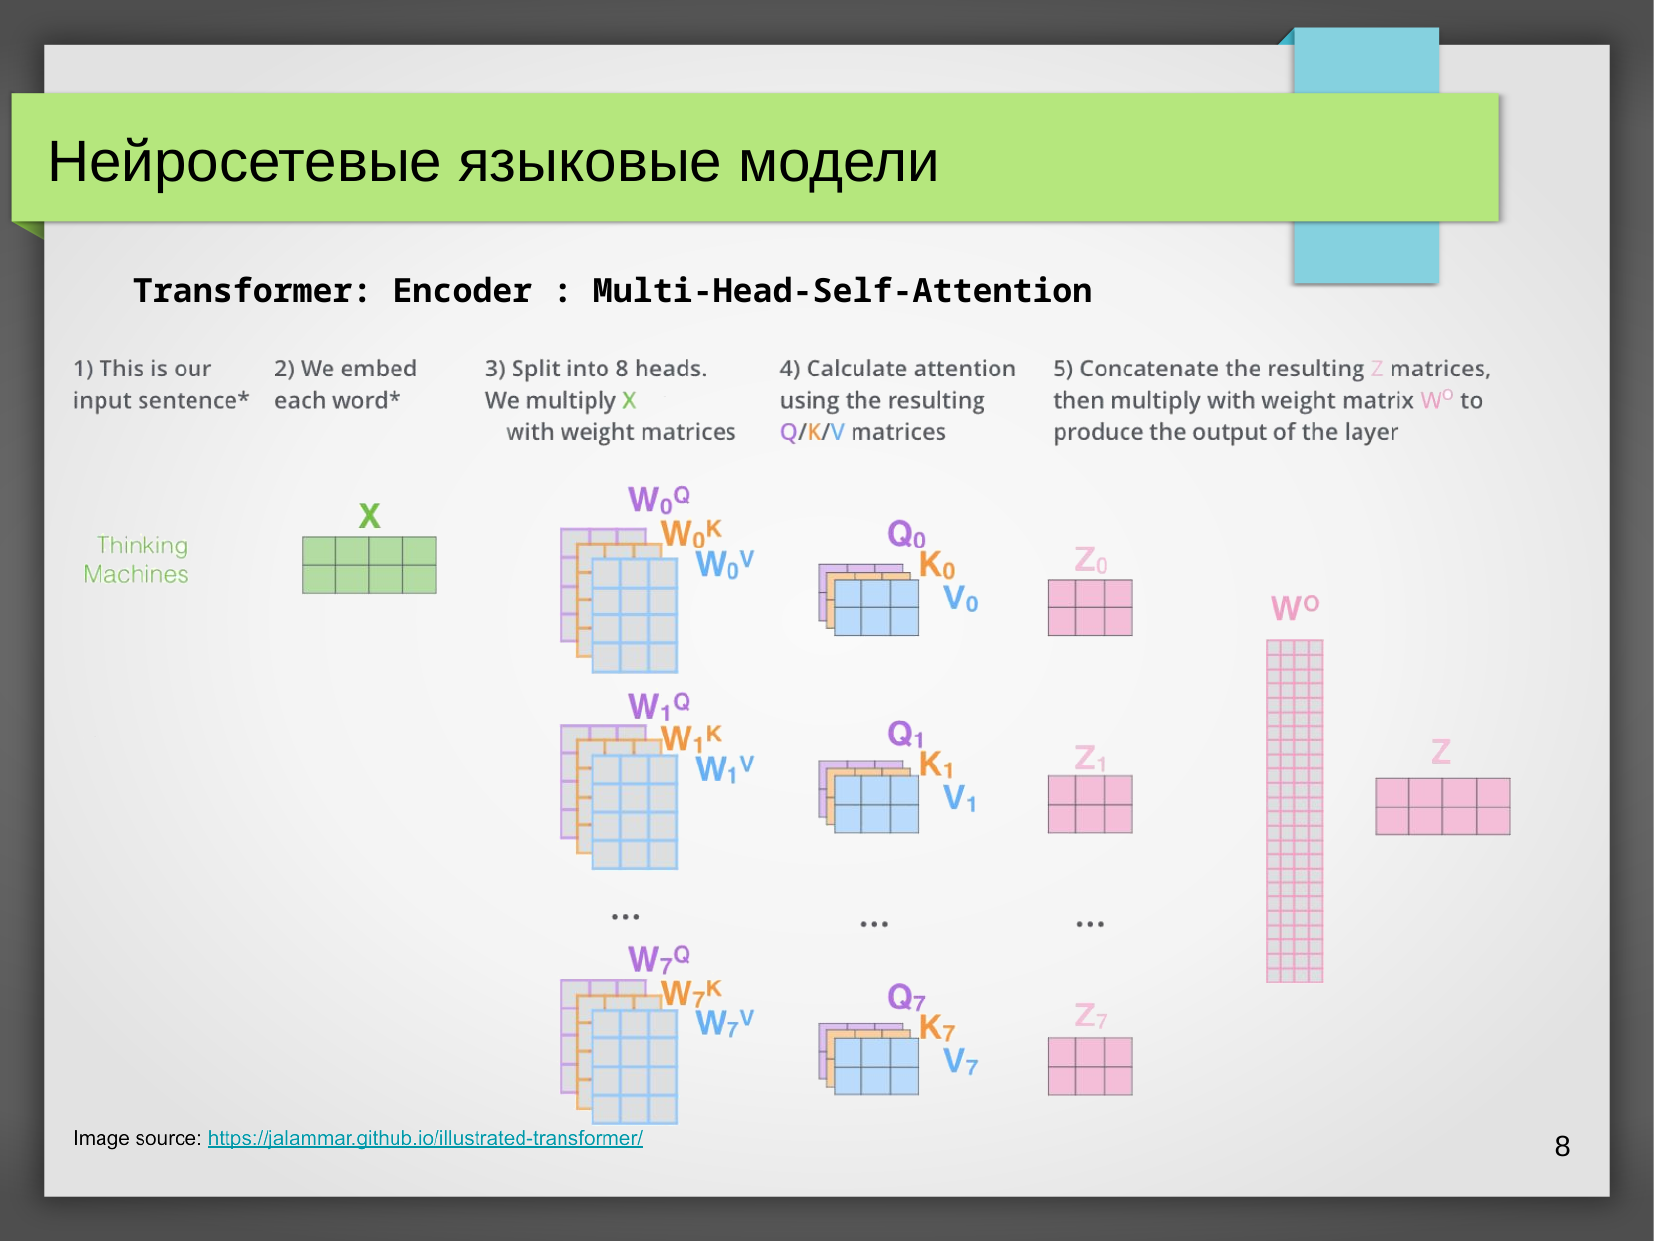

# Нейросетевые языковые модели
Transformer: Encoder : Multi-Head-Self-Attention
8